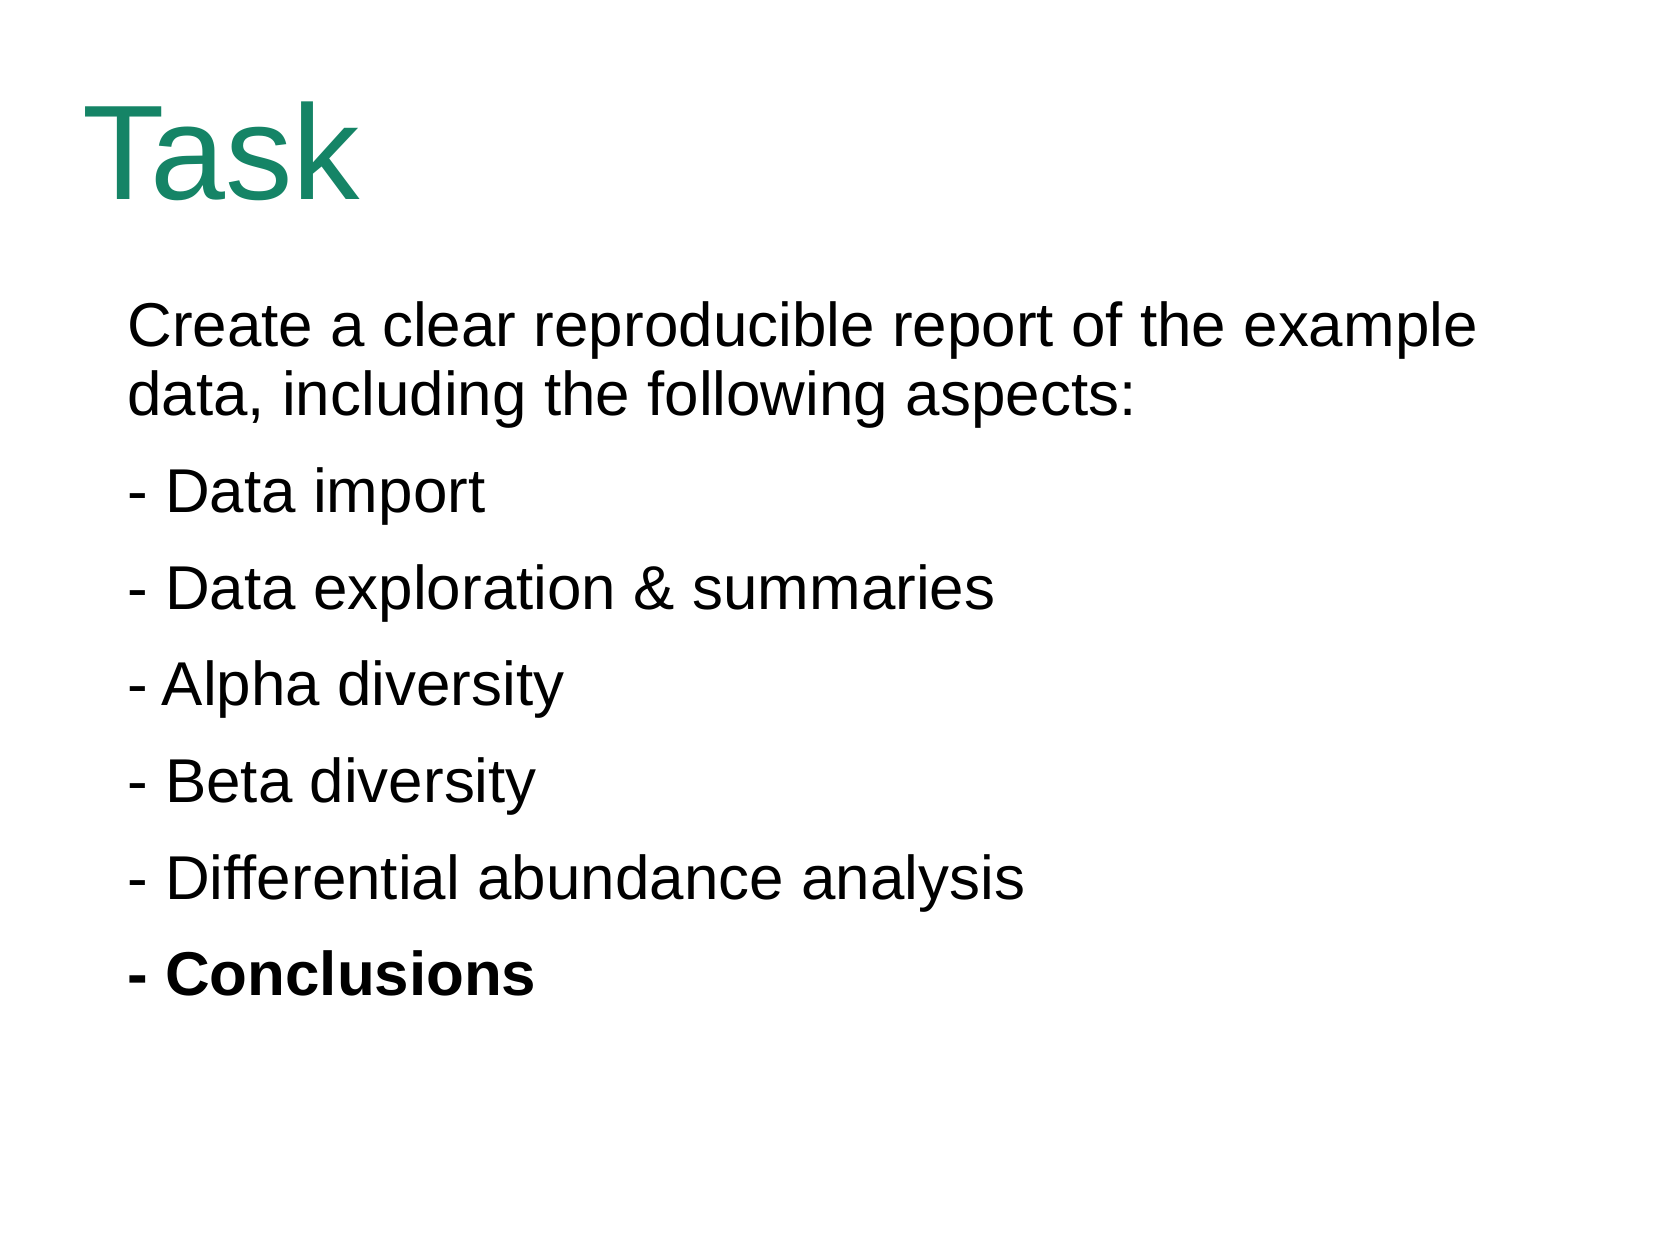

# Task
Create a clear reproducible report of the example data, including the following aspects:
- Data import
- Data exploration & summaries
- Alpha diversity
- Beta diversity
- Differential abundance analysis
- Conclusions